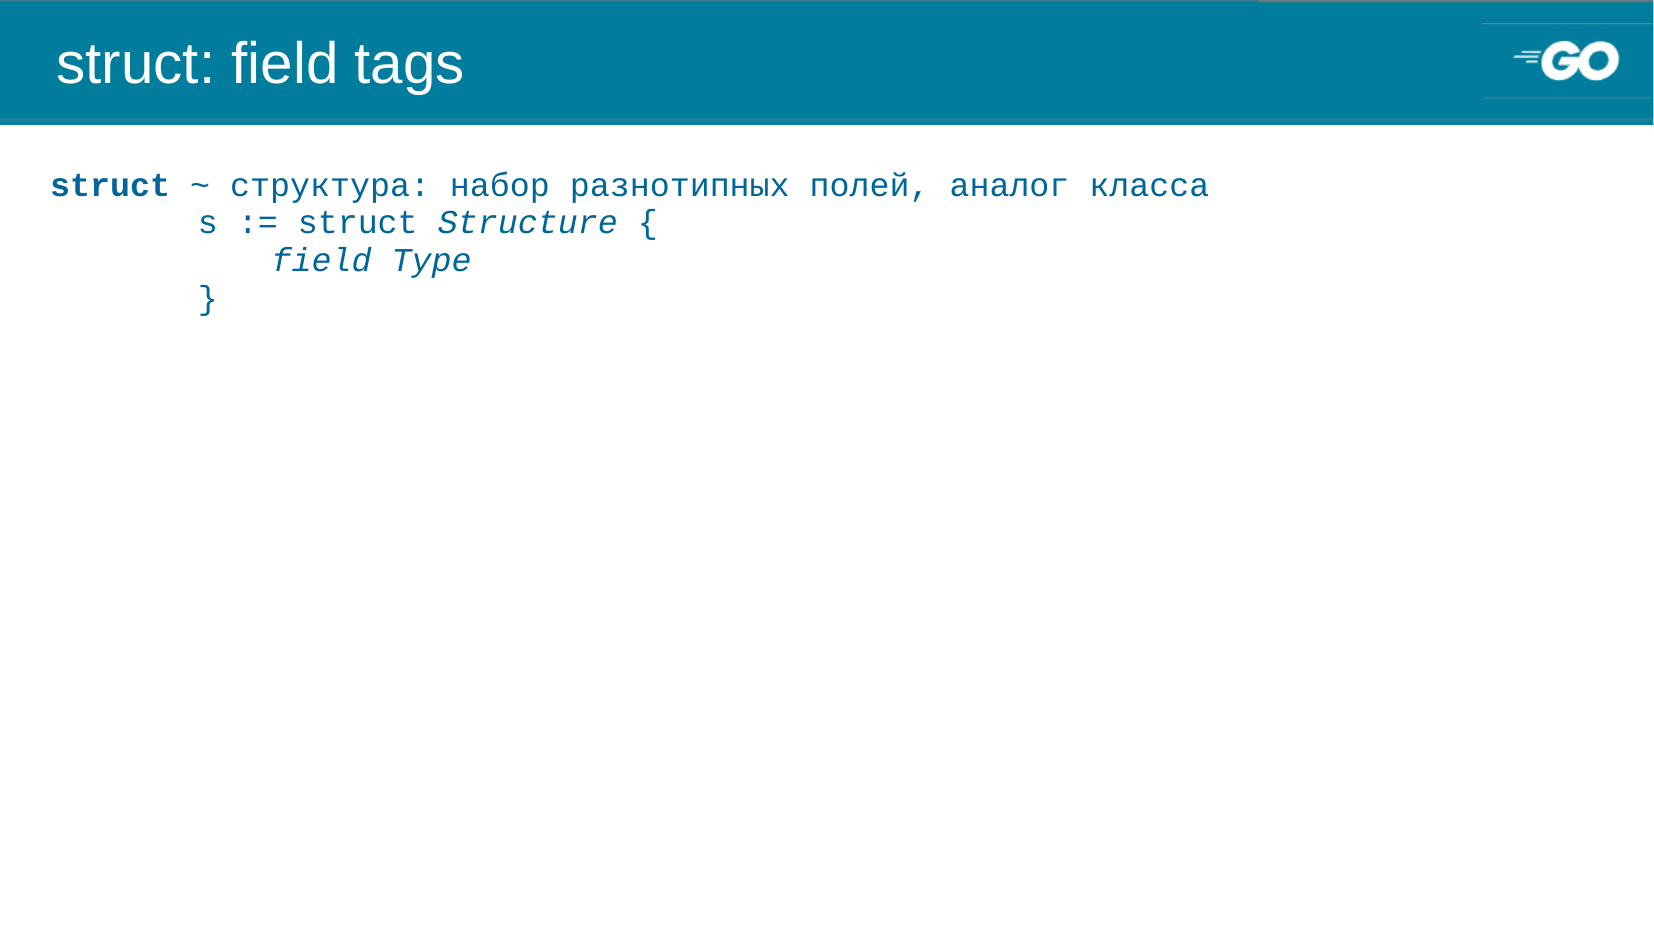

struct: field tags
struct ~ структура: набор разнотипных полей, аналог класса
		s := struct Structure {
			field Type
		}